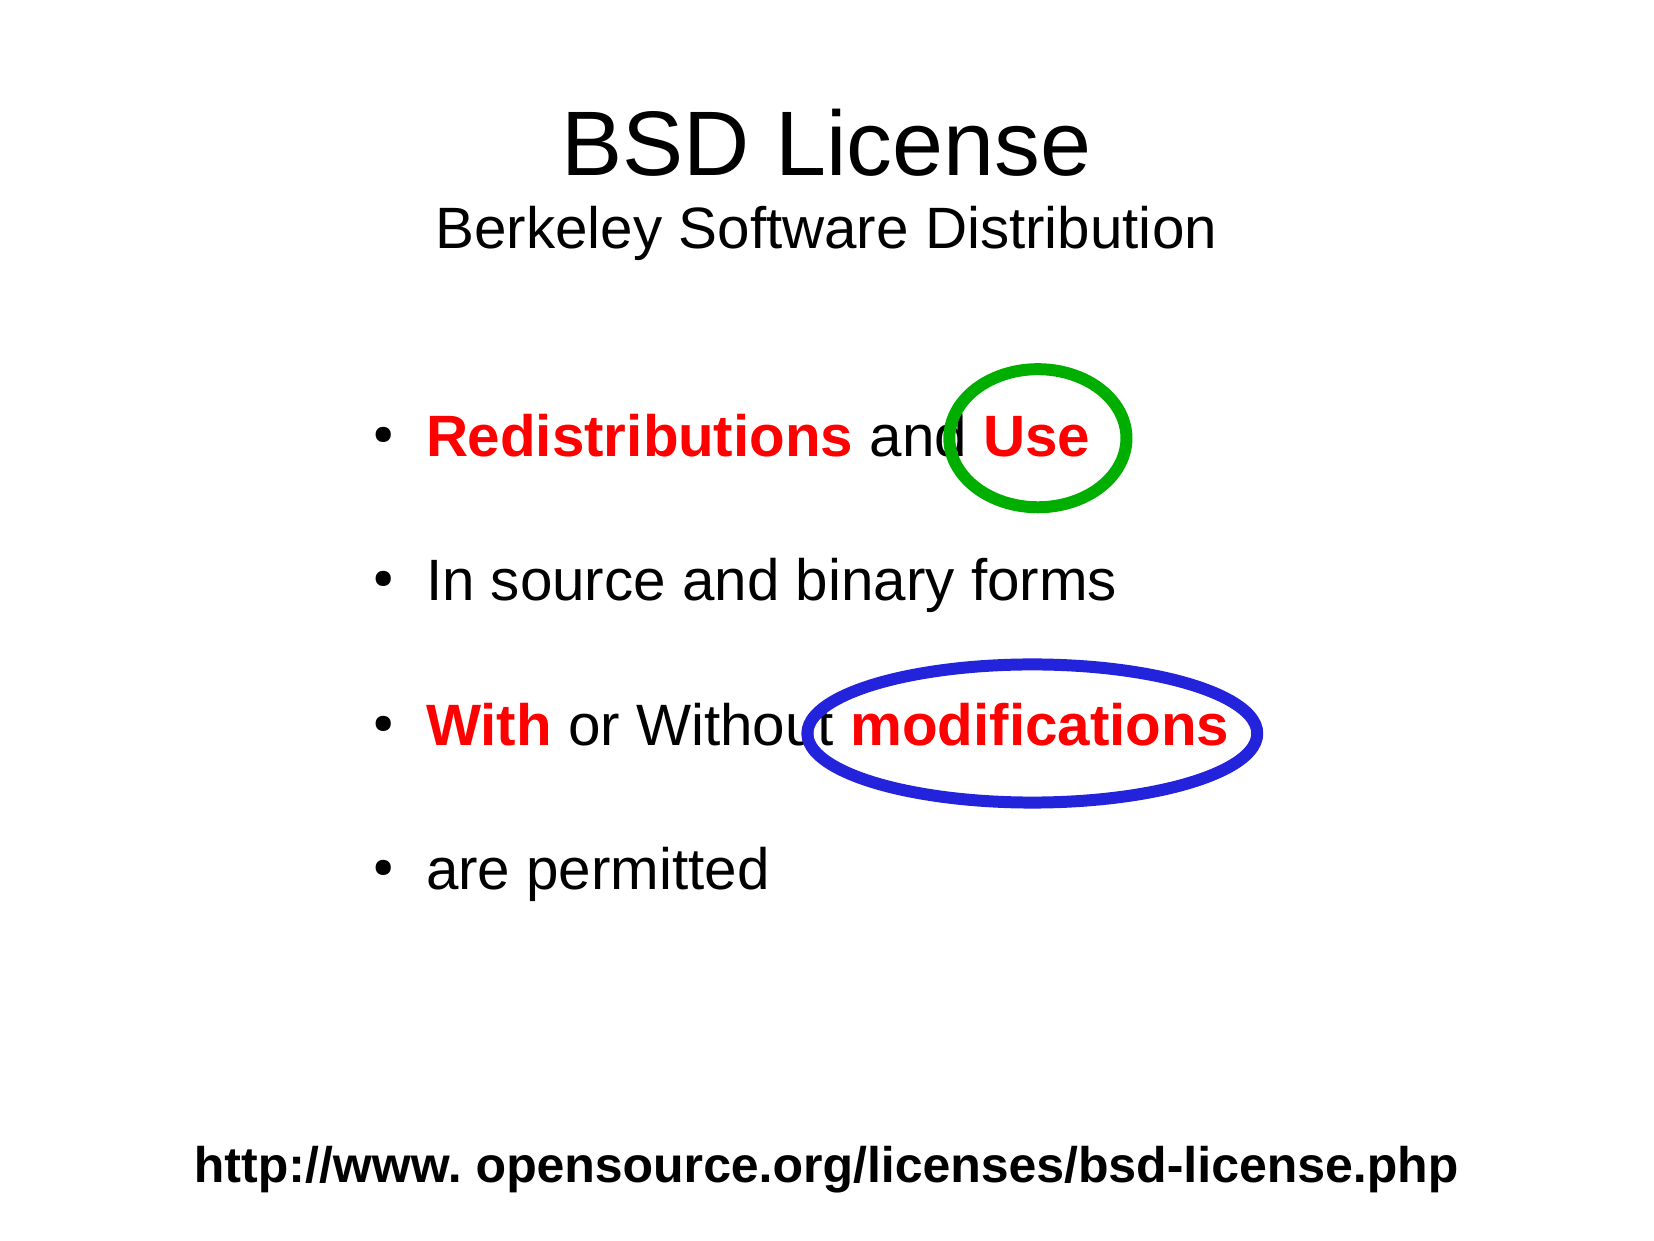

# BSD License Berkeley Software Distribution
Redistributions and Use
In source and binary forms
With or Without modifications
are permitted
http://www. opensource.org/licenses/bsd-license.php